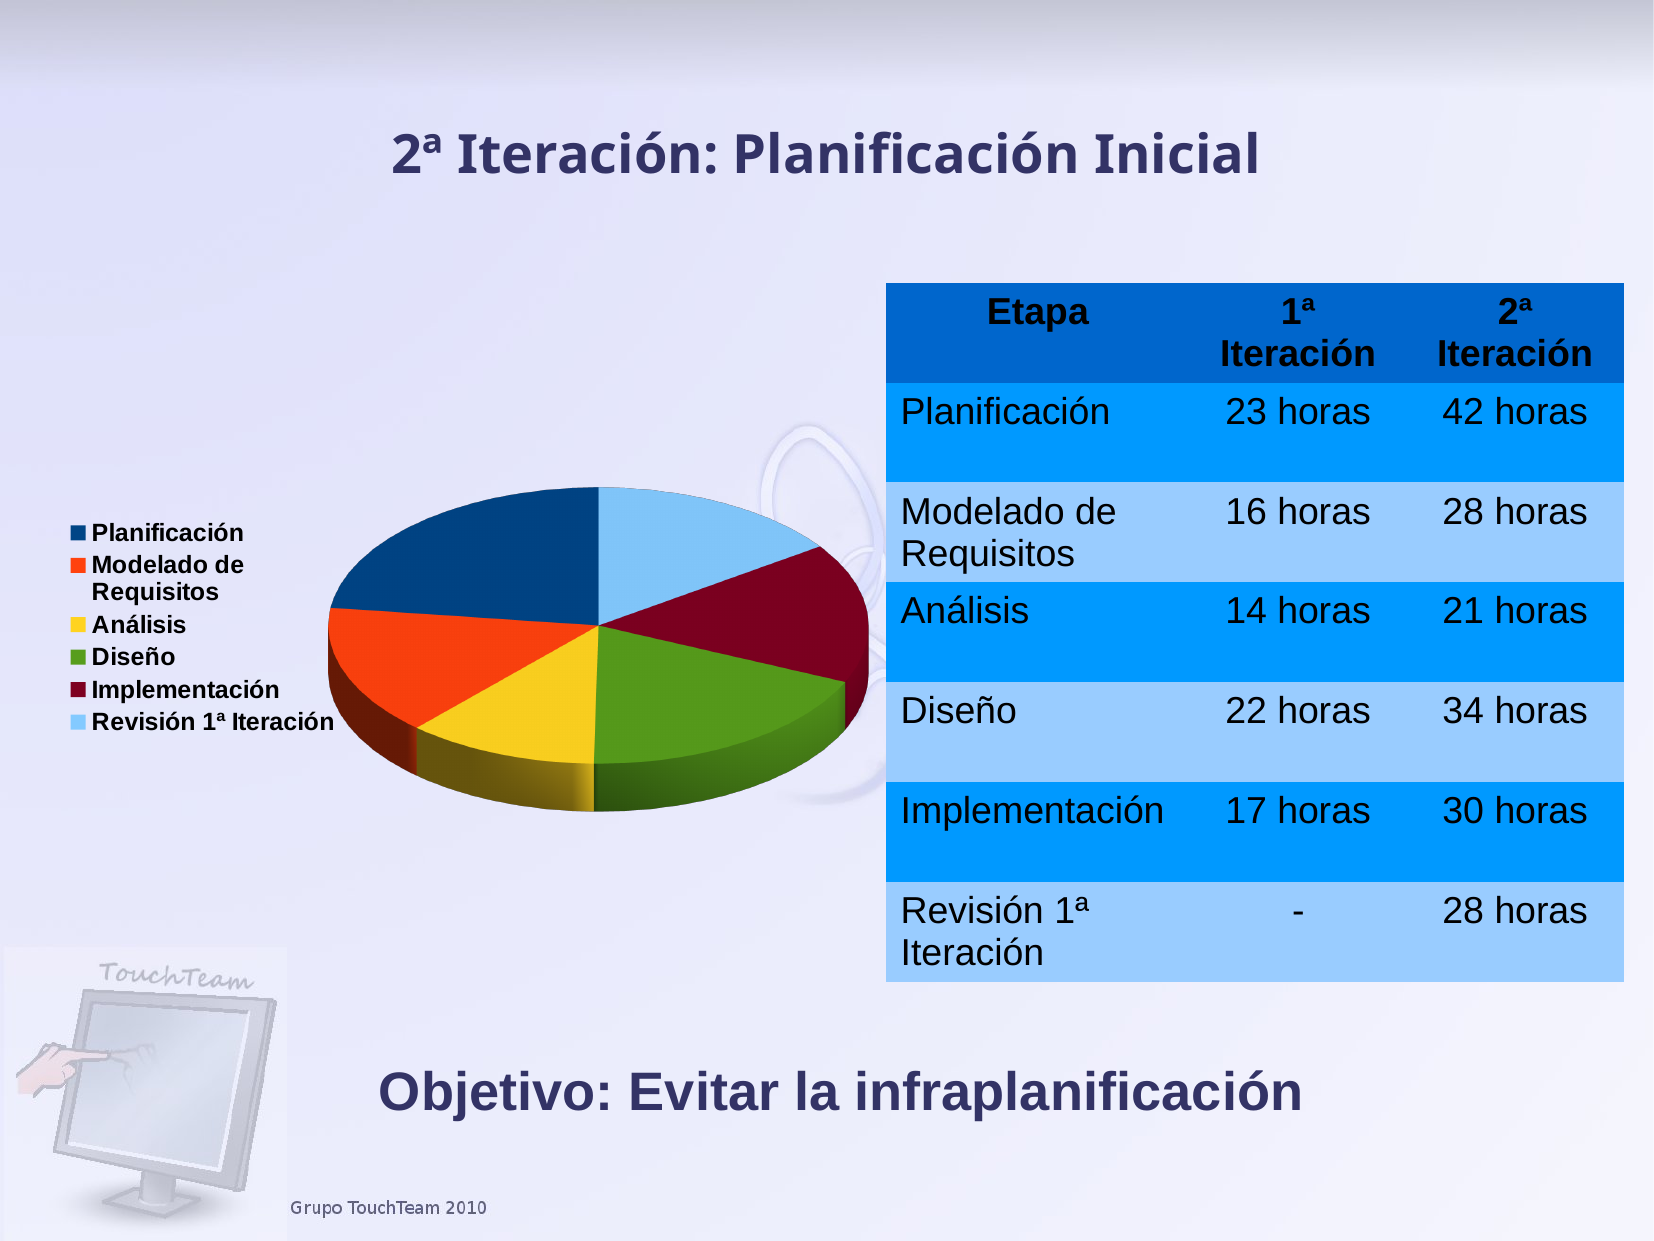

# 2ª Iteración: Planificación Inicial
| Etapa | 1ª Iteración | 2ª Iteración |
| --- | --- | --- |
| Planificación | 23 horas | 42 horas |
| Modelado de Requisitos | 16 horas | 28 horas |
| Análisis | 14 horas | 21 horas |
| Diseño | 22 horas | 34 horas |
| Implementación | 17 horas | 30 horas |
| Revisión 1ª Iteración | - | 28 horas |
[unsupported chart]
Objetivo: Evitar la infraplanificación